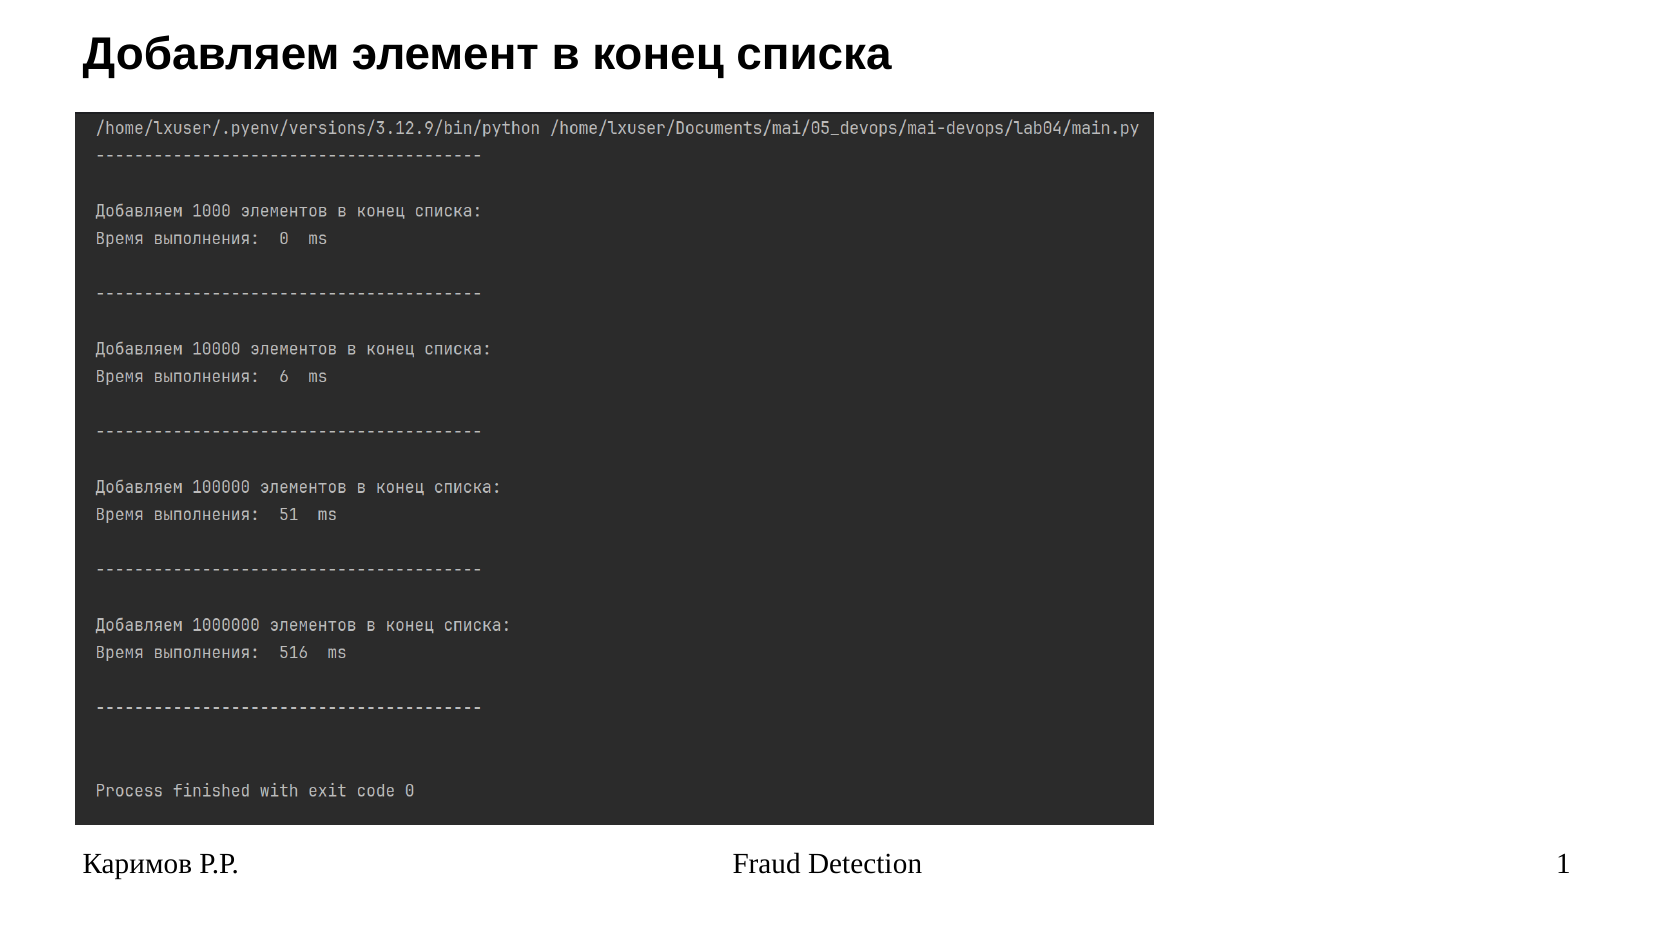

# Добавляем элемент в конец списка
1